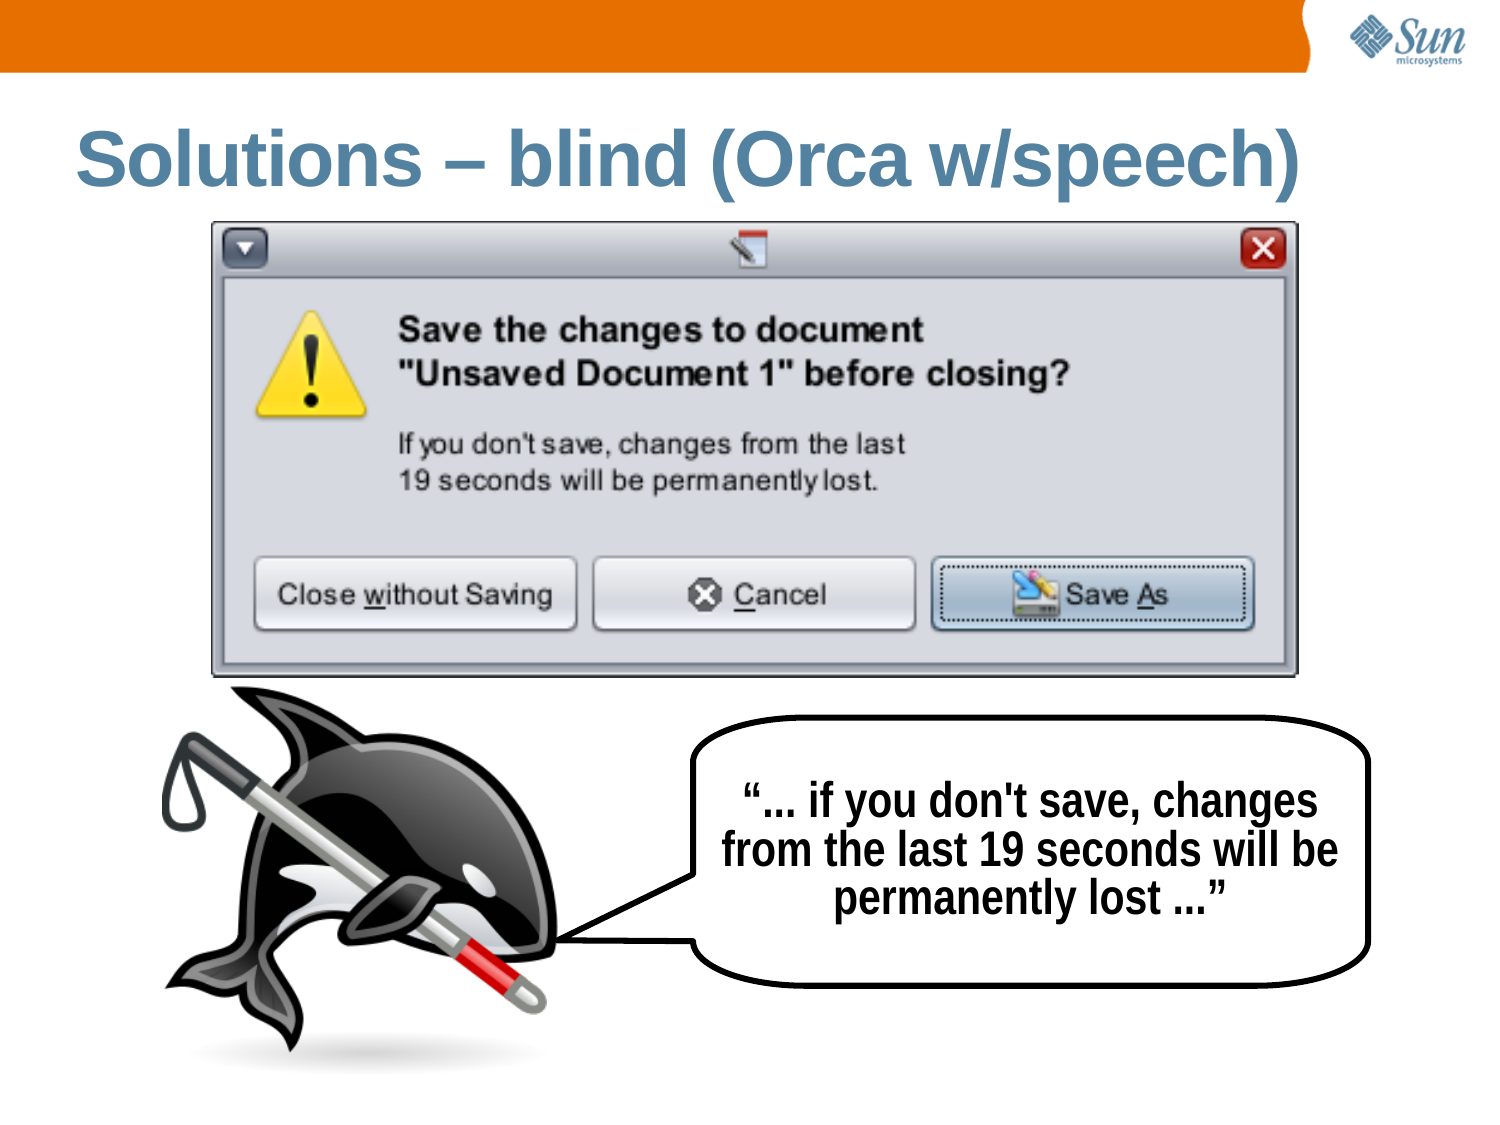

# Solutions – blind (Orca w/speech)
“... if you don't save, changes from the last 19 seconds will be permanently lost ...”